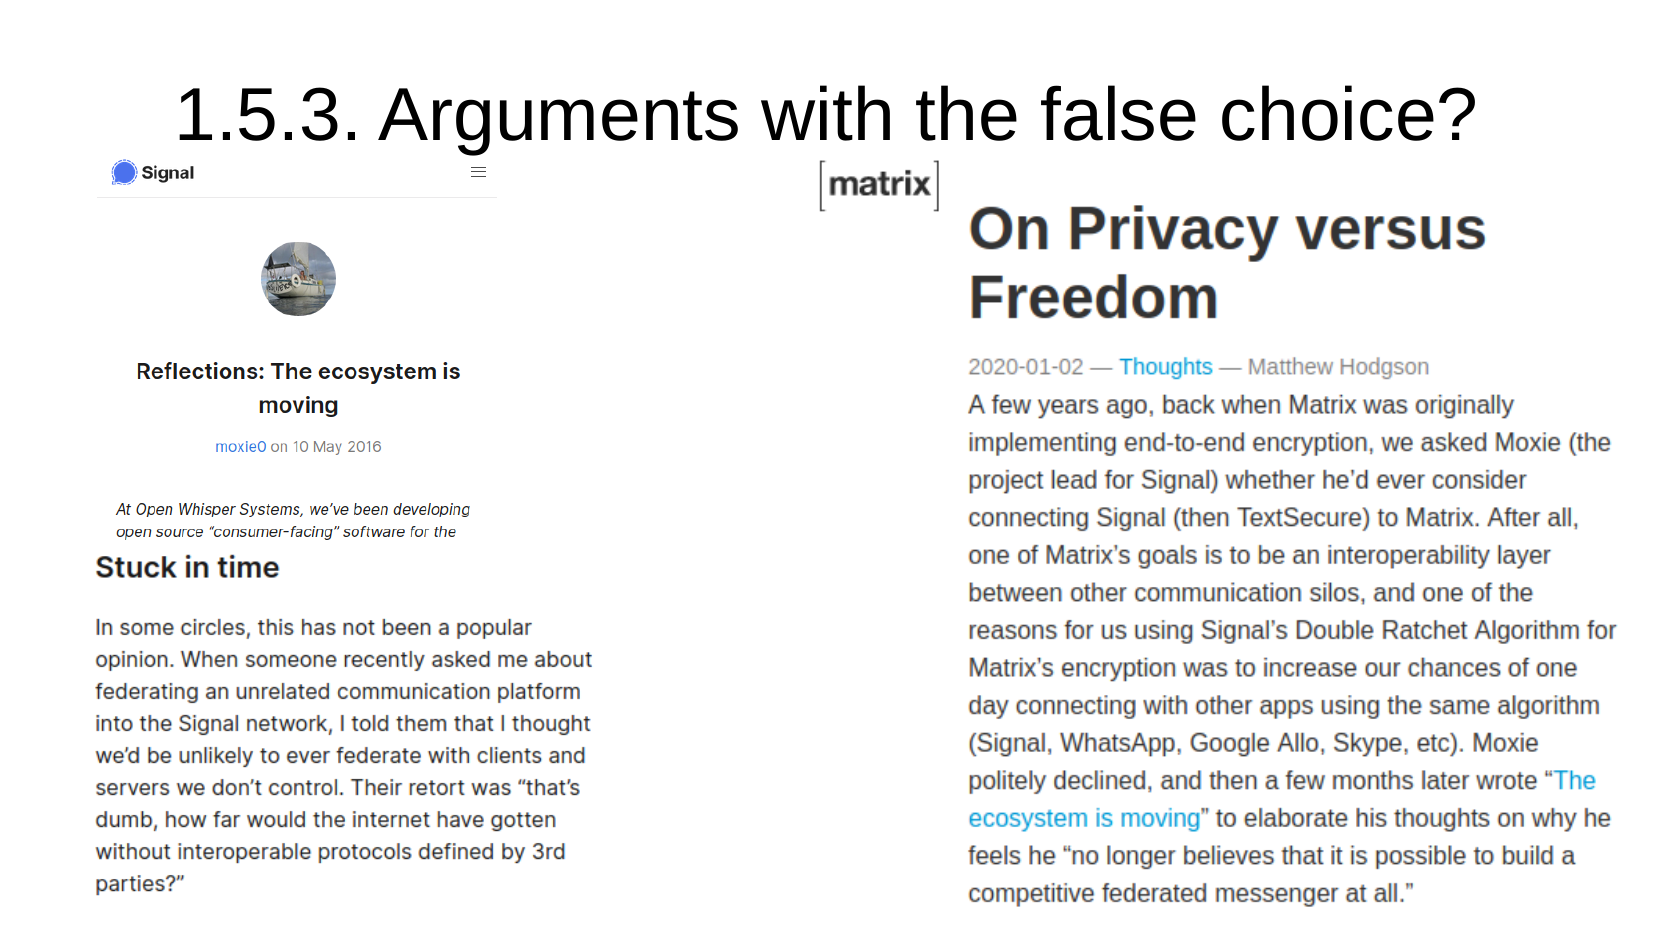

# 1.5.3. Arguments with the false choice?